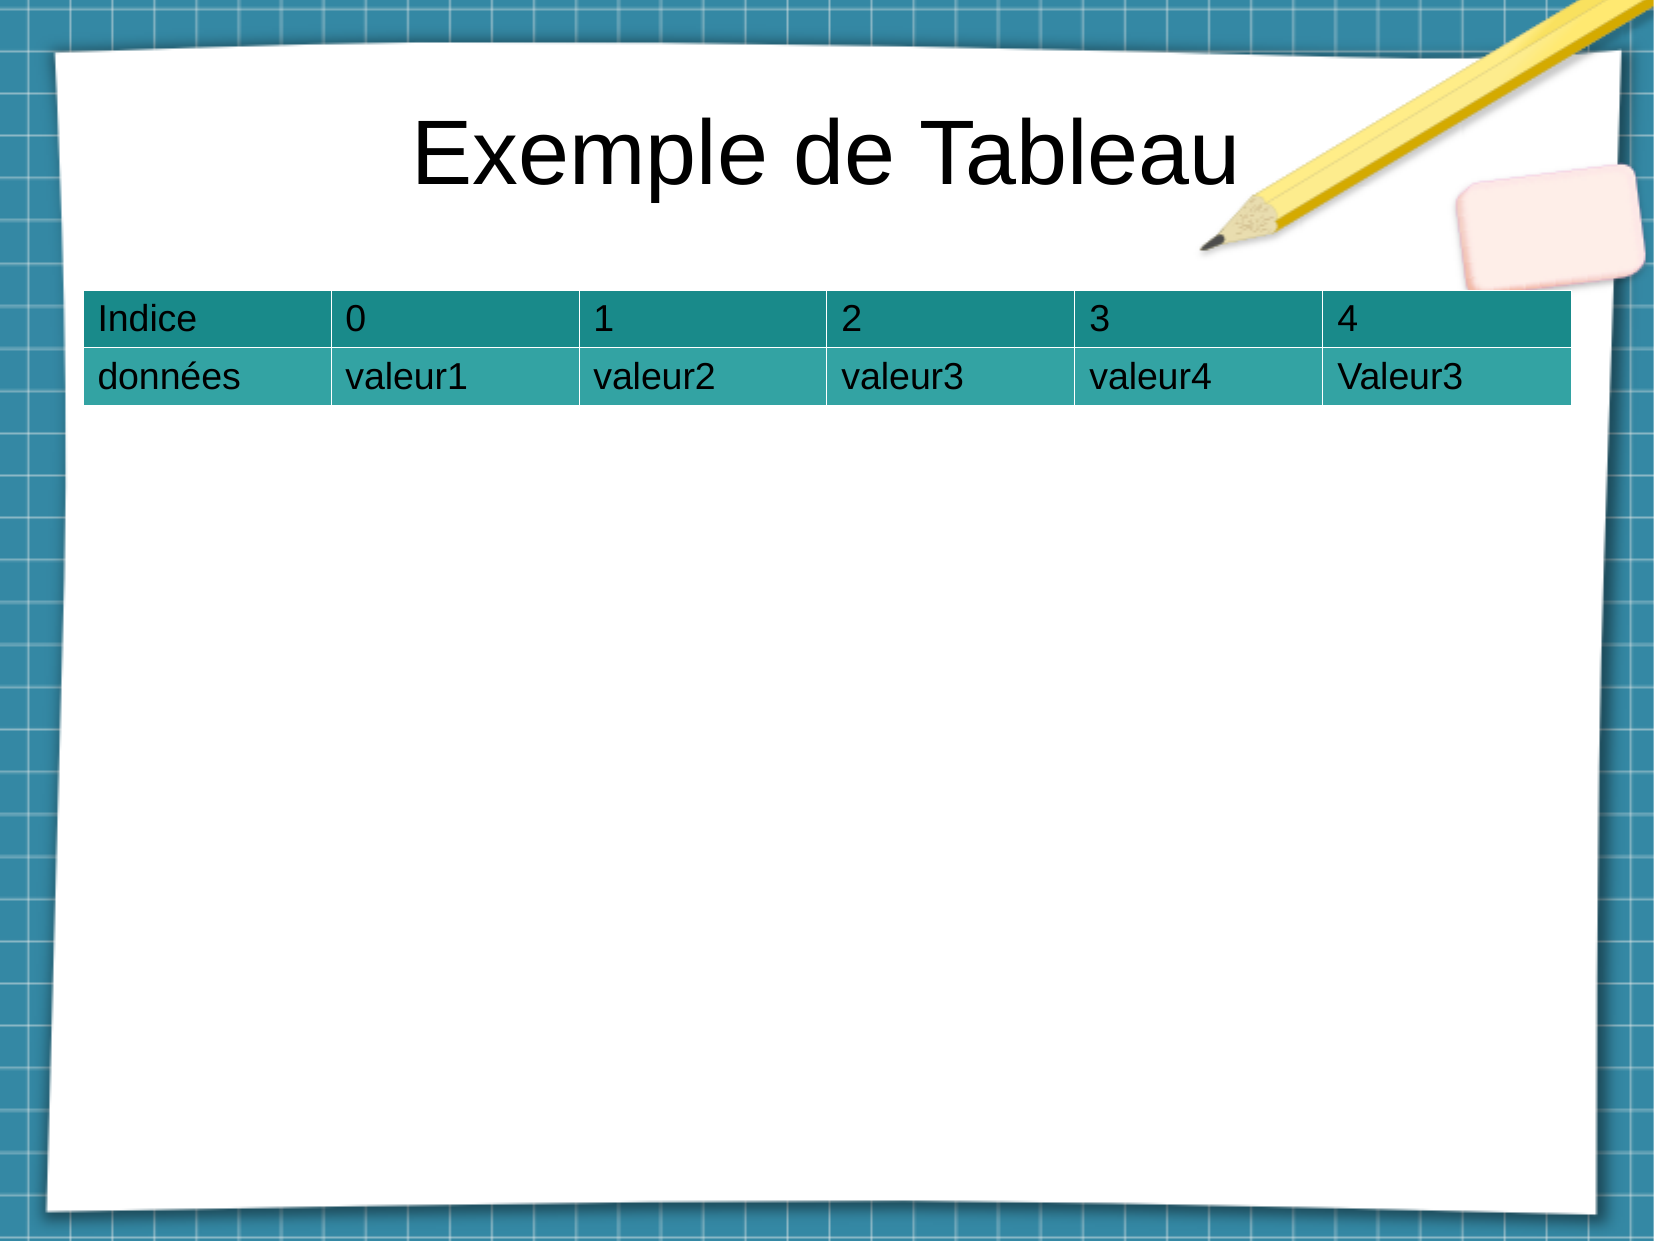

# Exemple de Tableau
| Indice | 0 | 1 | 2 | 3 | 4 |
| --- | --- | --- | --- | --- | --- |
| données | valeur1 | valeur2 | valeur3 | valeur4 | Valeur3 |